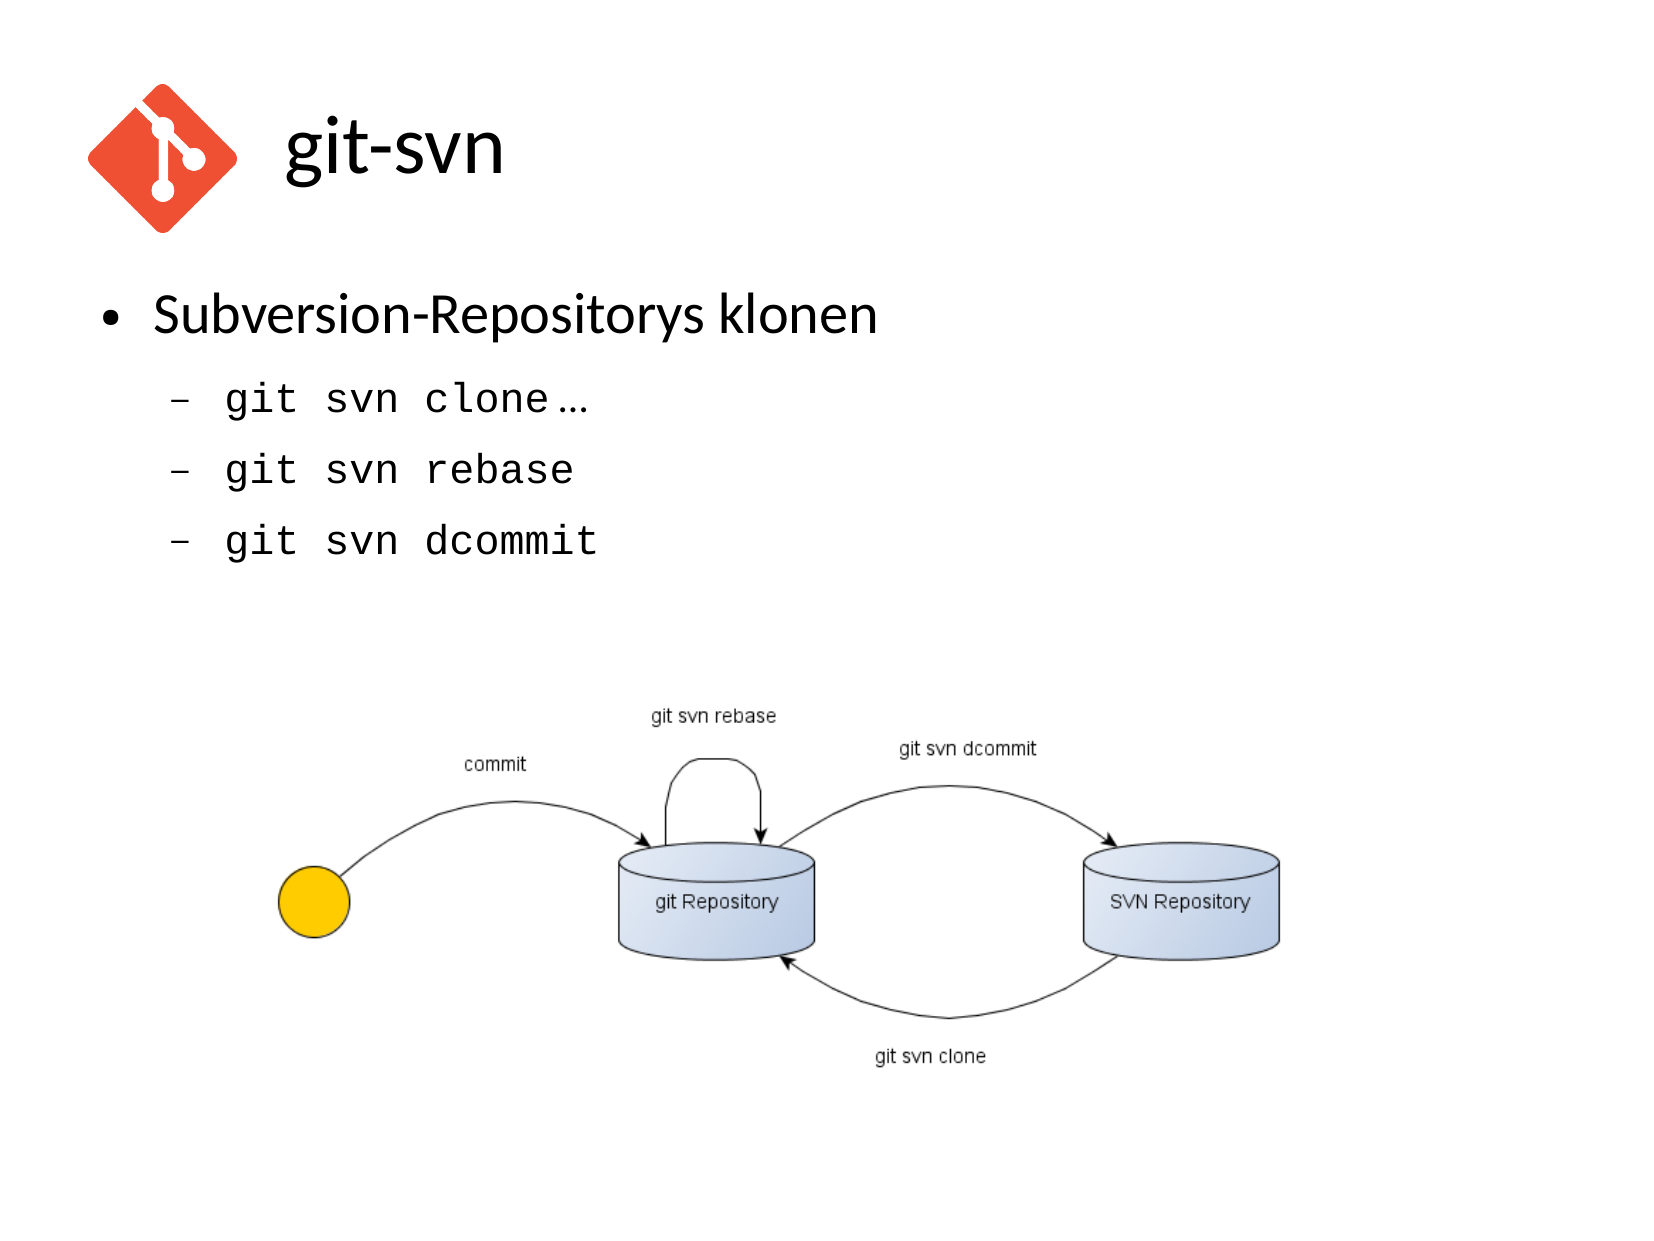

# git-svn
Subversion-Repositorys klonen
git svn clone …
git svn rebase
git svn dcommit